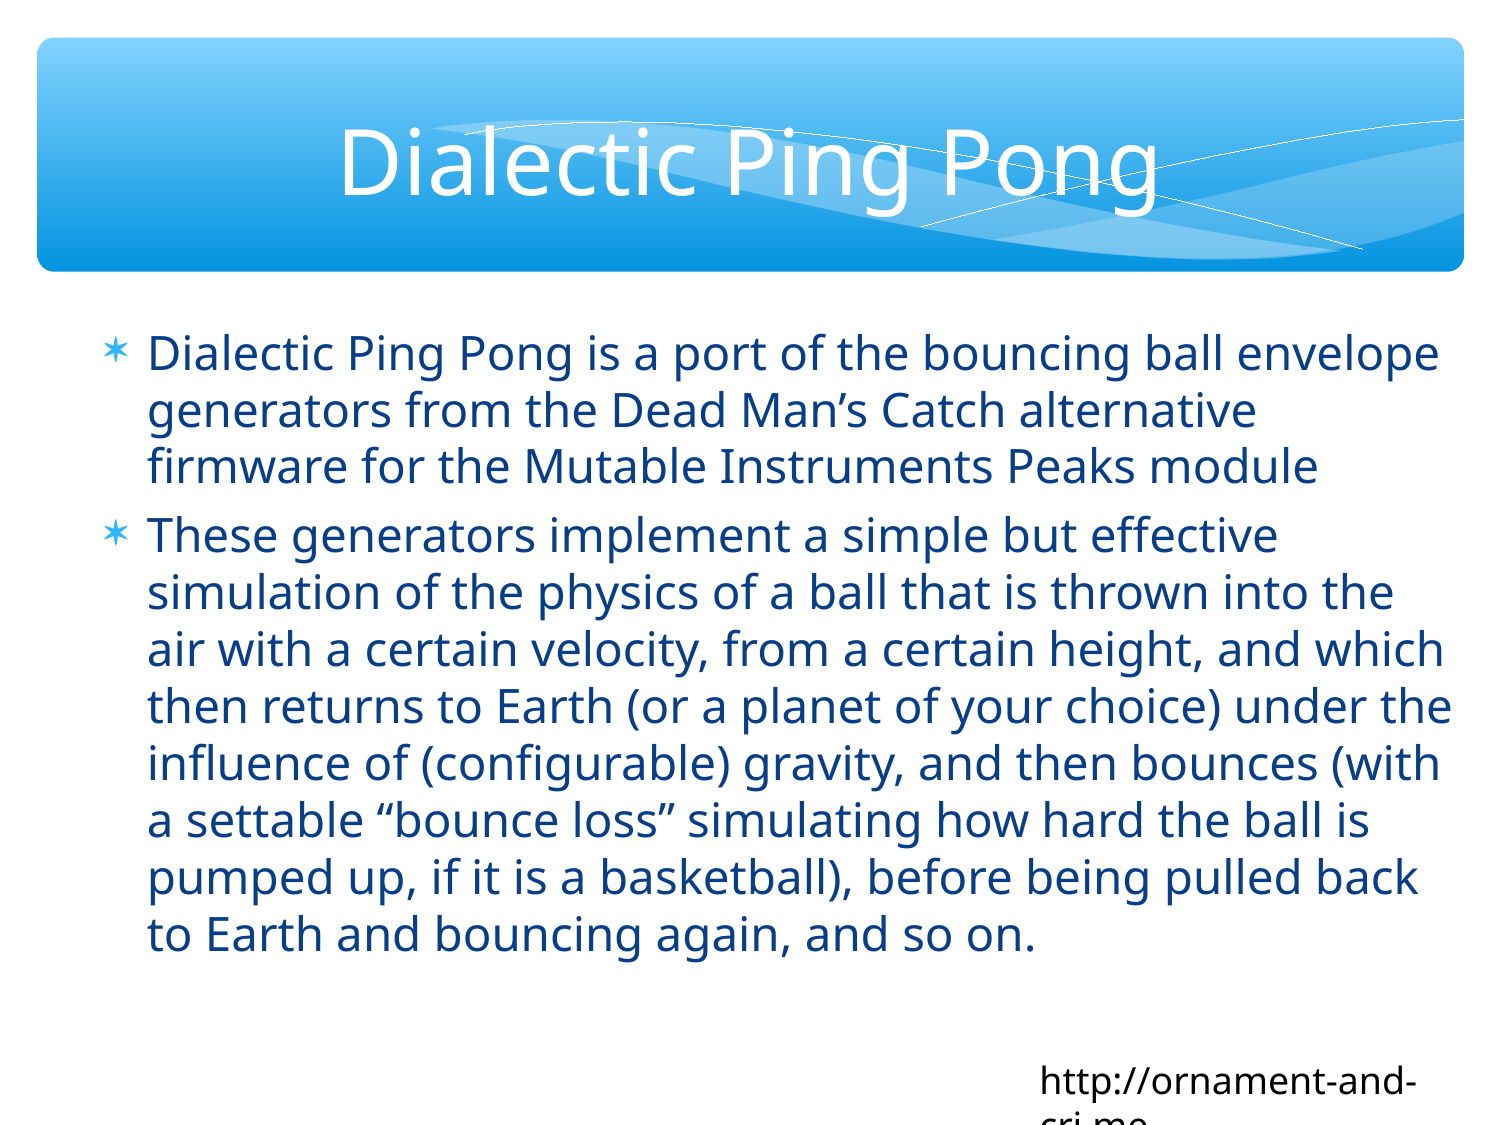

# Dialectic Ping Pong
Dialectic Ping Pong is a port of the bouncing ball envelope generators from the Dead Man’s Catch alternative firmware for the Mutable Instruments Peaks module
These generators implement a simple but effective simulation of the physics of a ball that is thrown into the air with a certain velocity, from a certain height, and which then returns to Earth (or a planet of your choice) under the influence of (configurable) gravity, and then bounces (with a settable “bounce loss” simulating how hard the ball is pumped up, if it is a basketball), before being pulled back to Earth and bouncing again, and so on.
http://ornament-and-cri.me